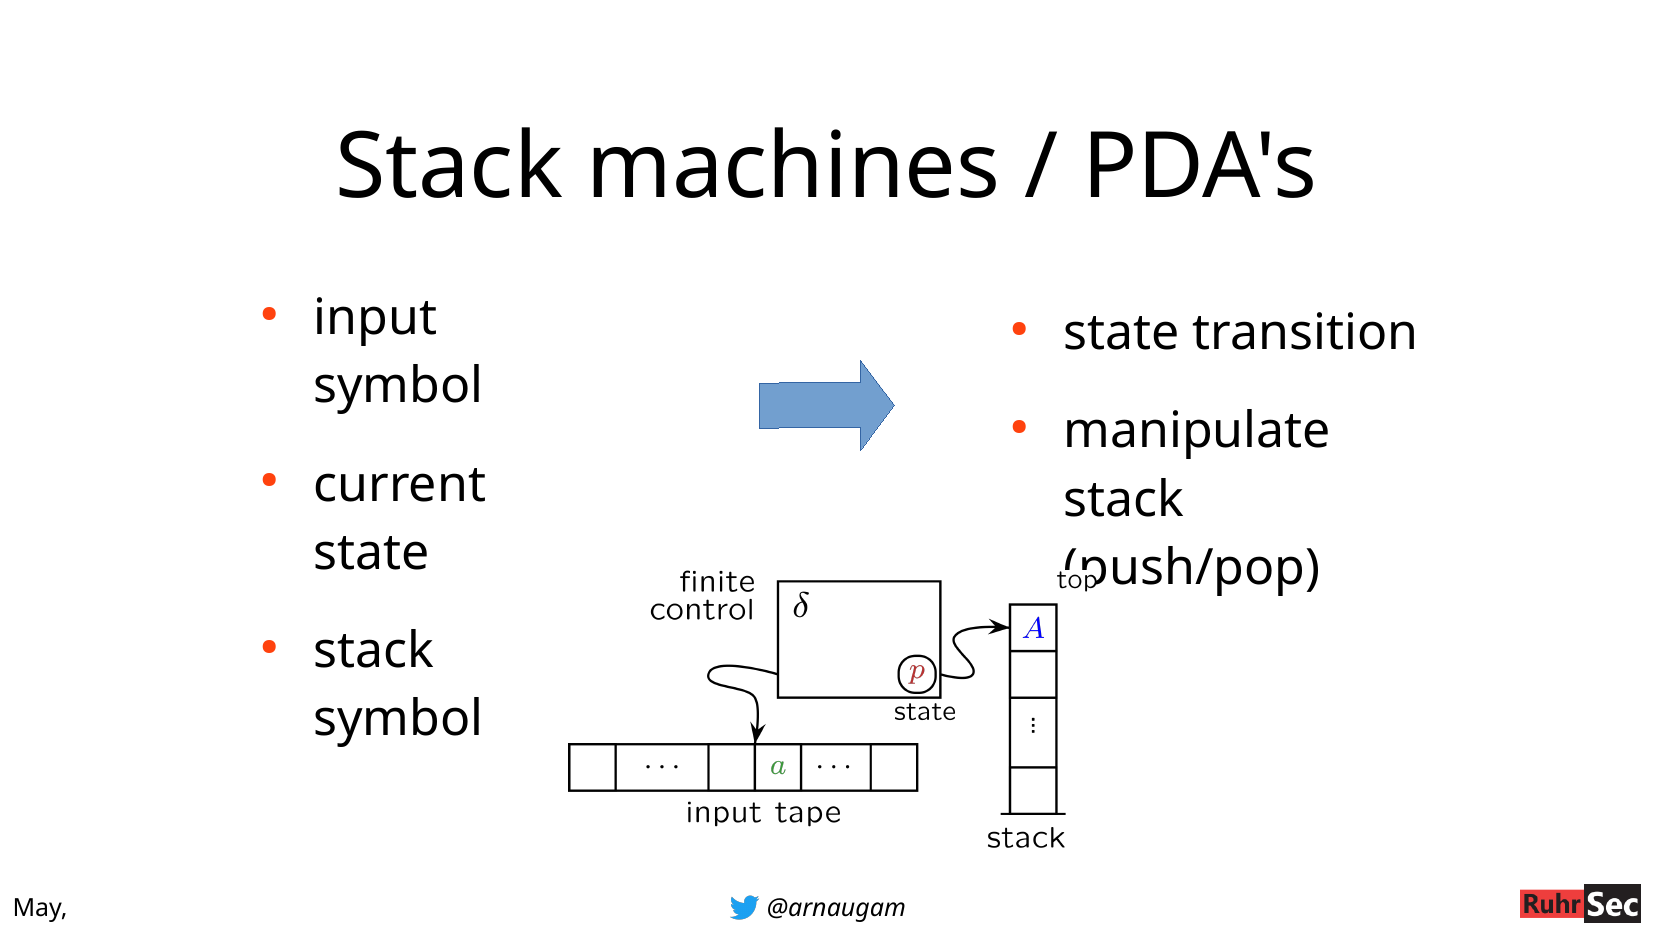

# Stack machines / PDA's
input symbol
current state
stack symbol
state transition
manipulate stack (push/pop)